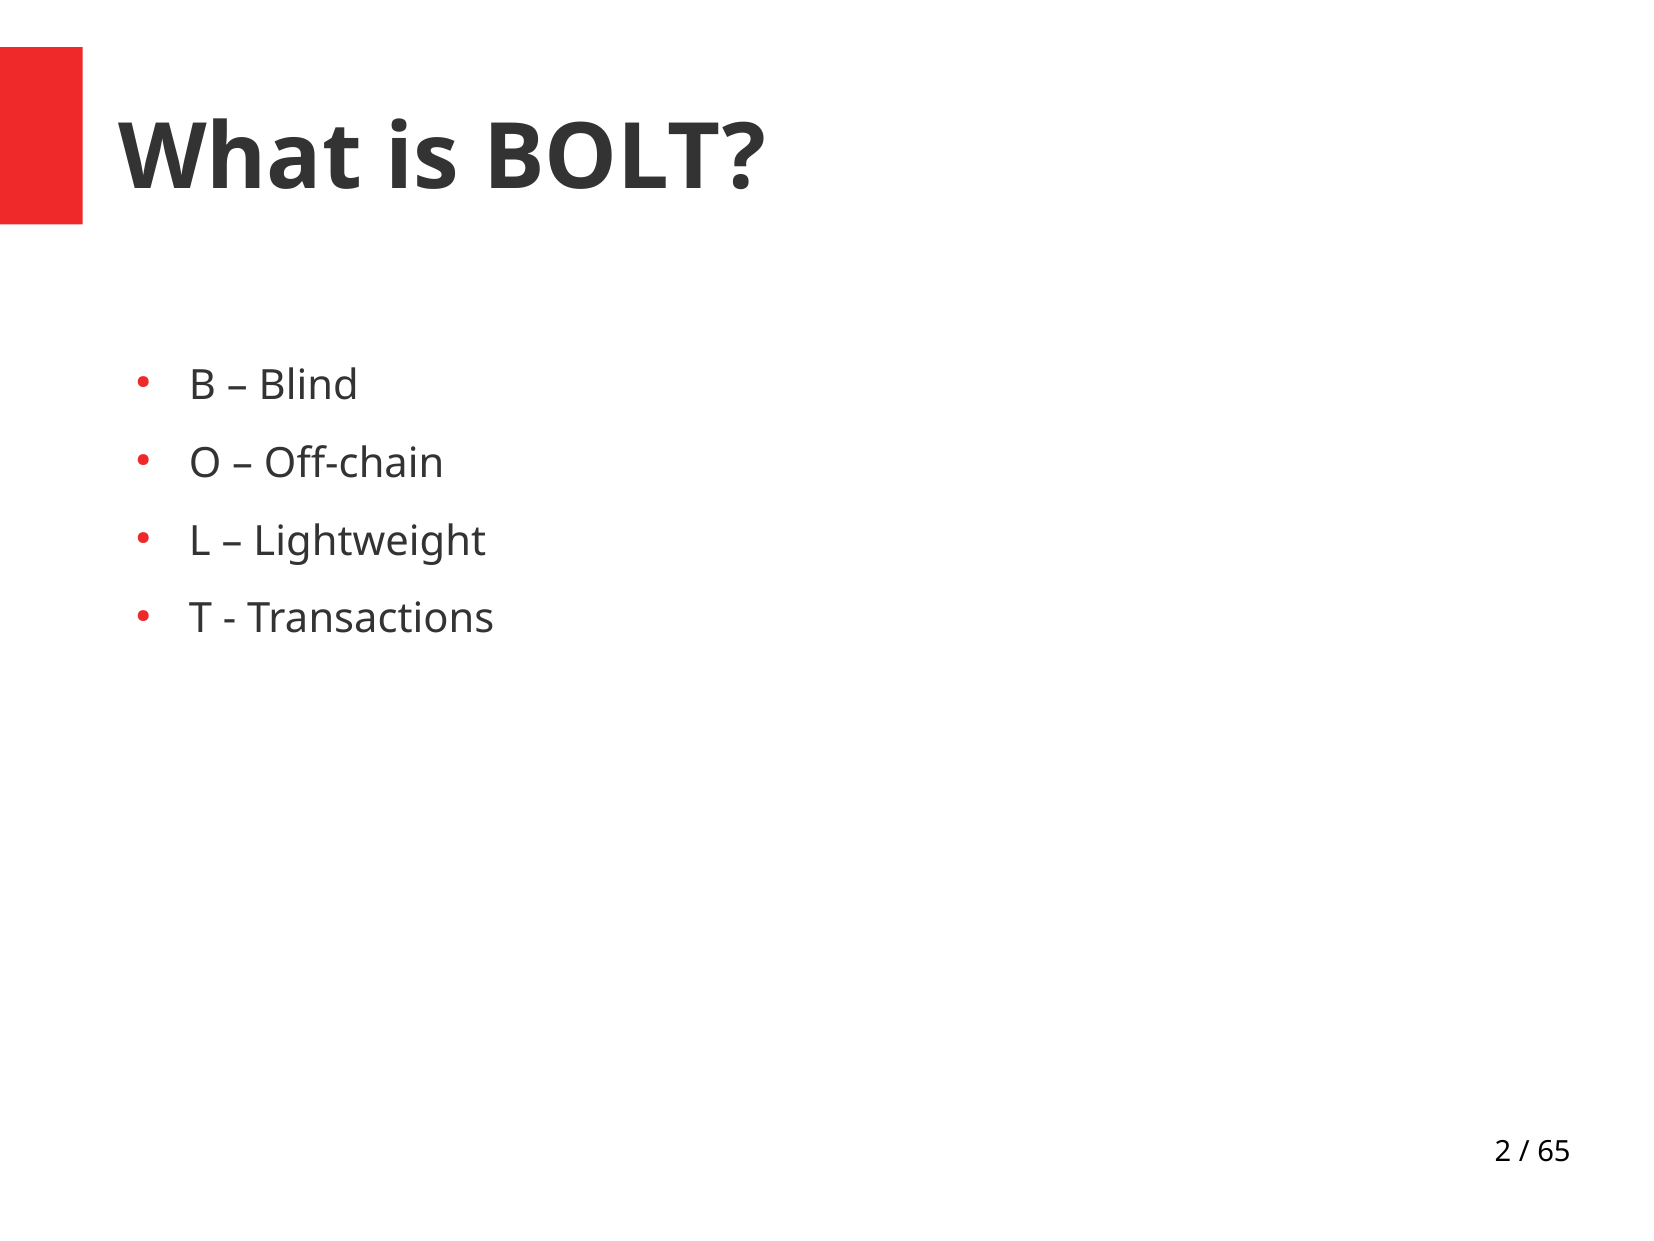

# What is BOLT?
B – Blind
O – Off-chain
L – Lightweight
T - Transactions
2